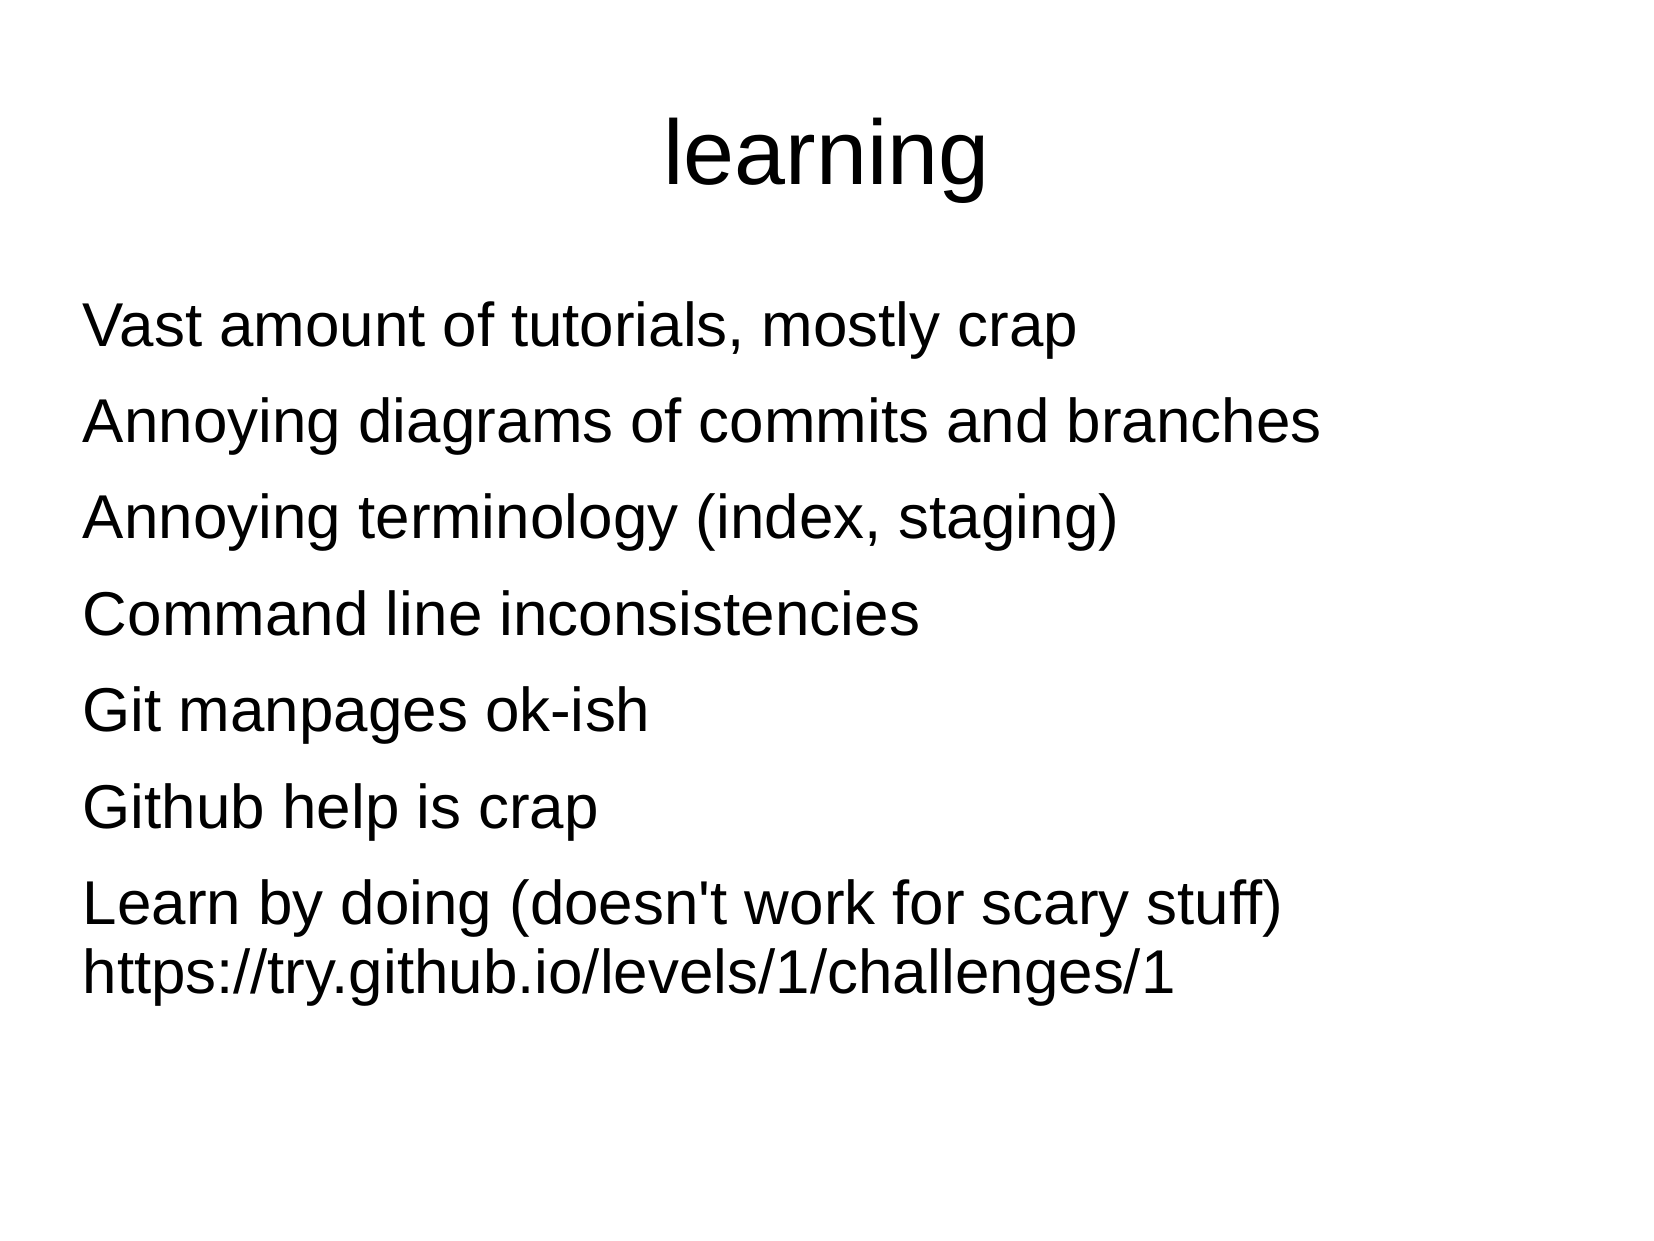

# learning
Vast amount of tutorials, mostly crap
Annoying diagrams of commits and branches
Annoying terminology (index, staging)
Command line inconsistencies
Git manpages ok-ish
Github help is crap
Learn by doing (doesn't work for scary stuff)
https://try.github.io/levels/1/challenges/1